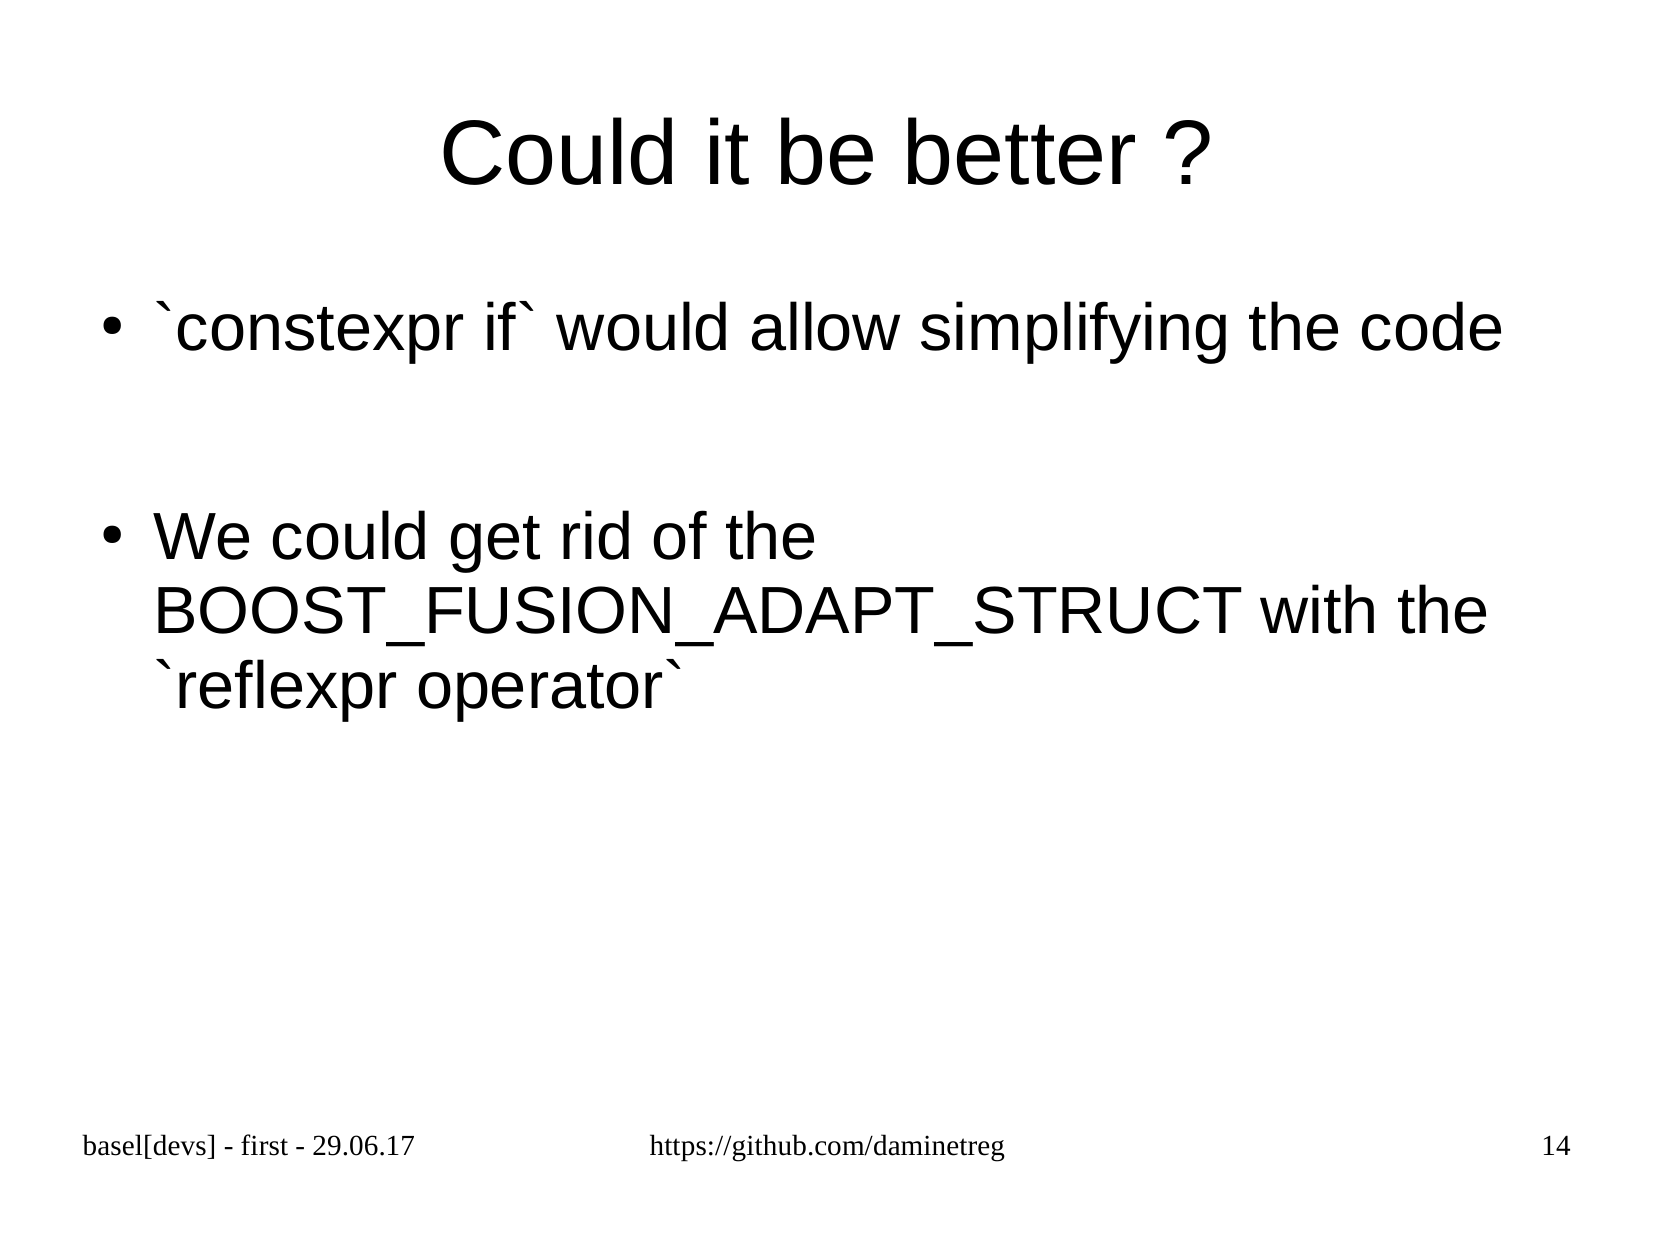

# Could it be better ?
`constexpr if` would allow simplifying the code
We could get rid of the BOOST_FUSION_ADAPT_STRUCT with the `reflexpr operator`
basel[devs] - first - 29.06.17
https://github.com/daminetreg
14